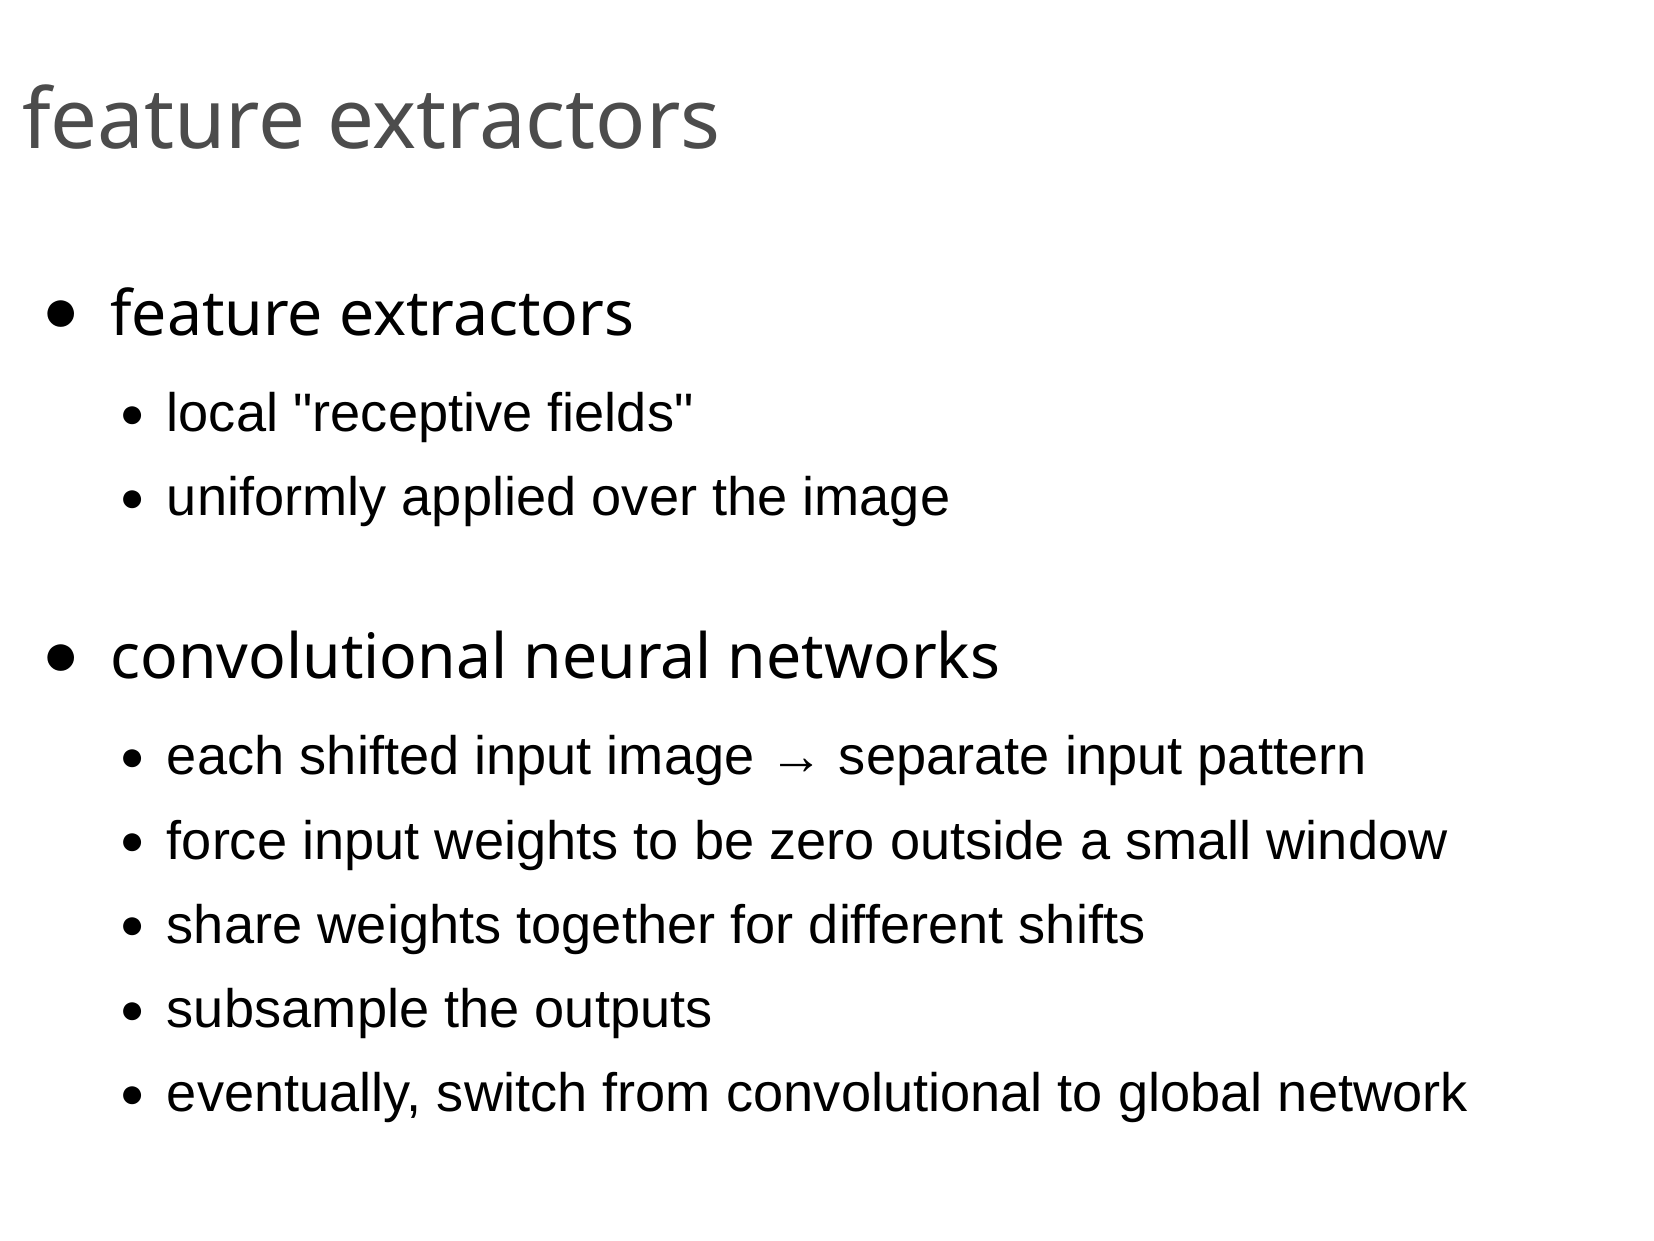

# feature extractors
feature extractors
local "receptive fields"
uniformly applied over the image
convolutional neural networks
each shifted input image → separate input pattern
force input weights to be zero outside a small window
share weights together for different shifts
subsample the outputs
eventually, switch from convolutional to global network